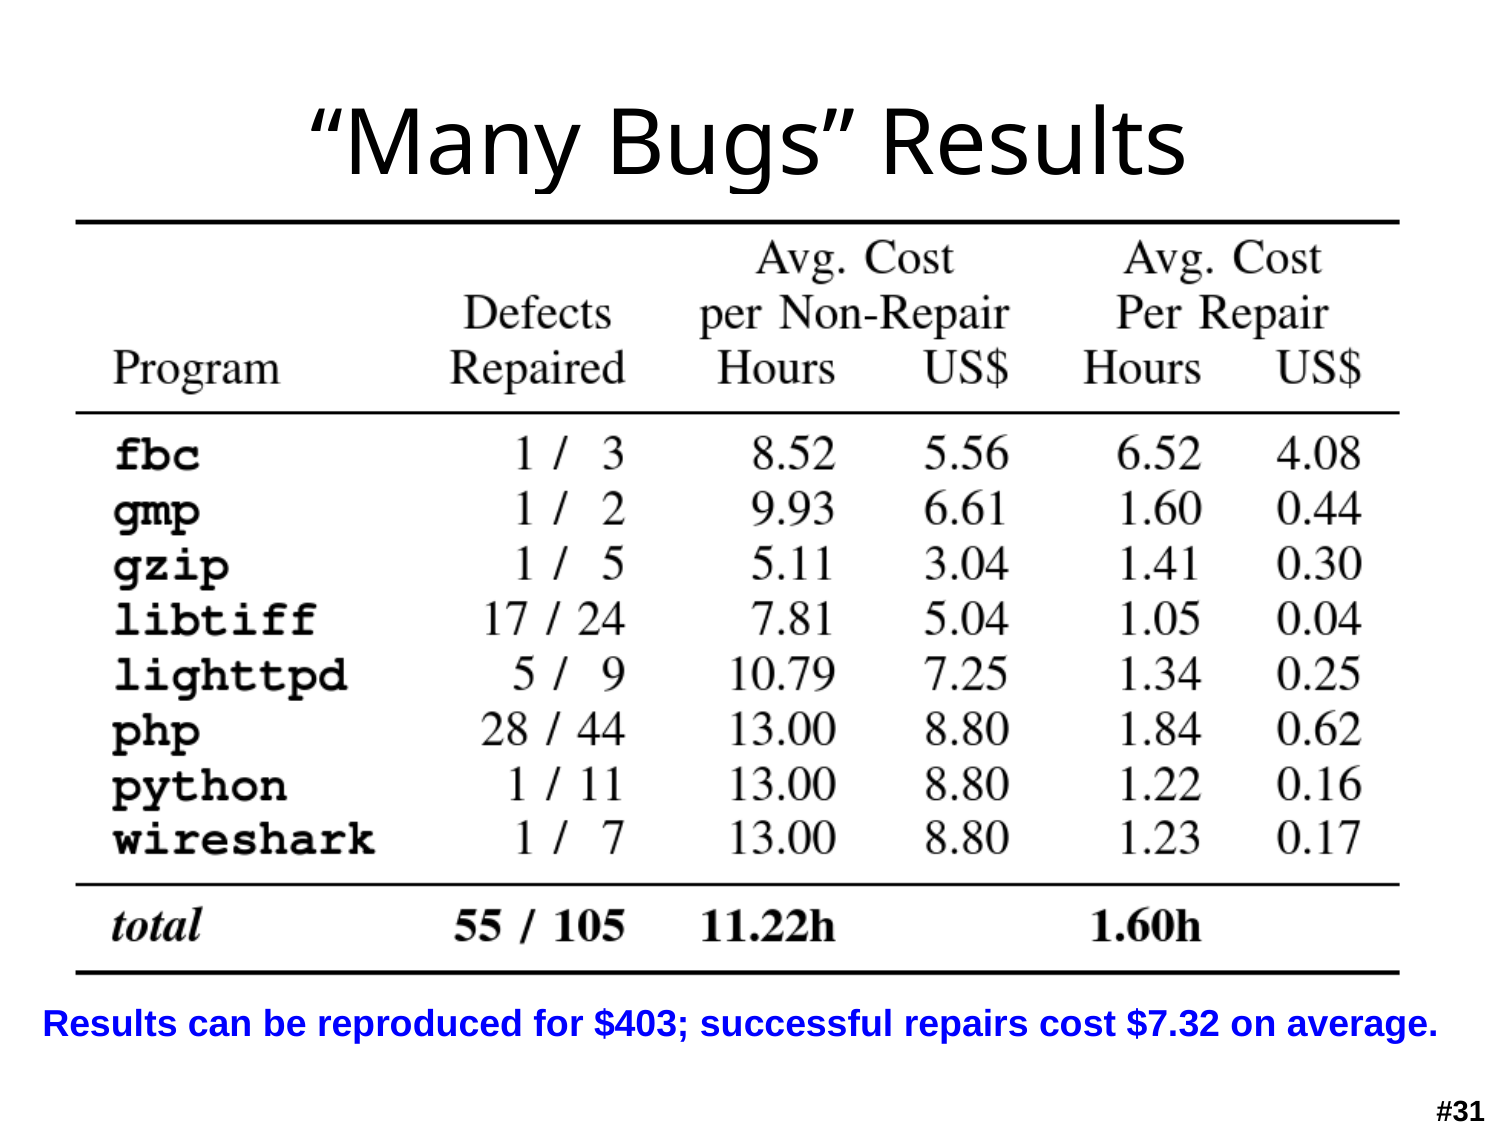

# “Many Bugs” Results
Results can be reproduced for $403; successful repairs cost $7.32 on average.
31